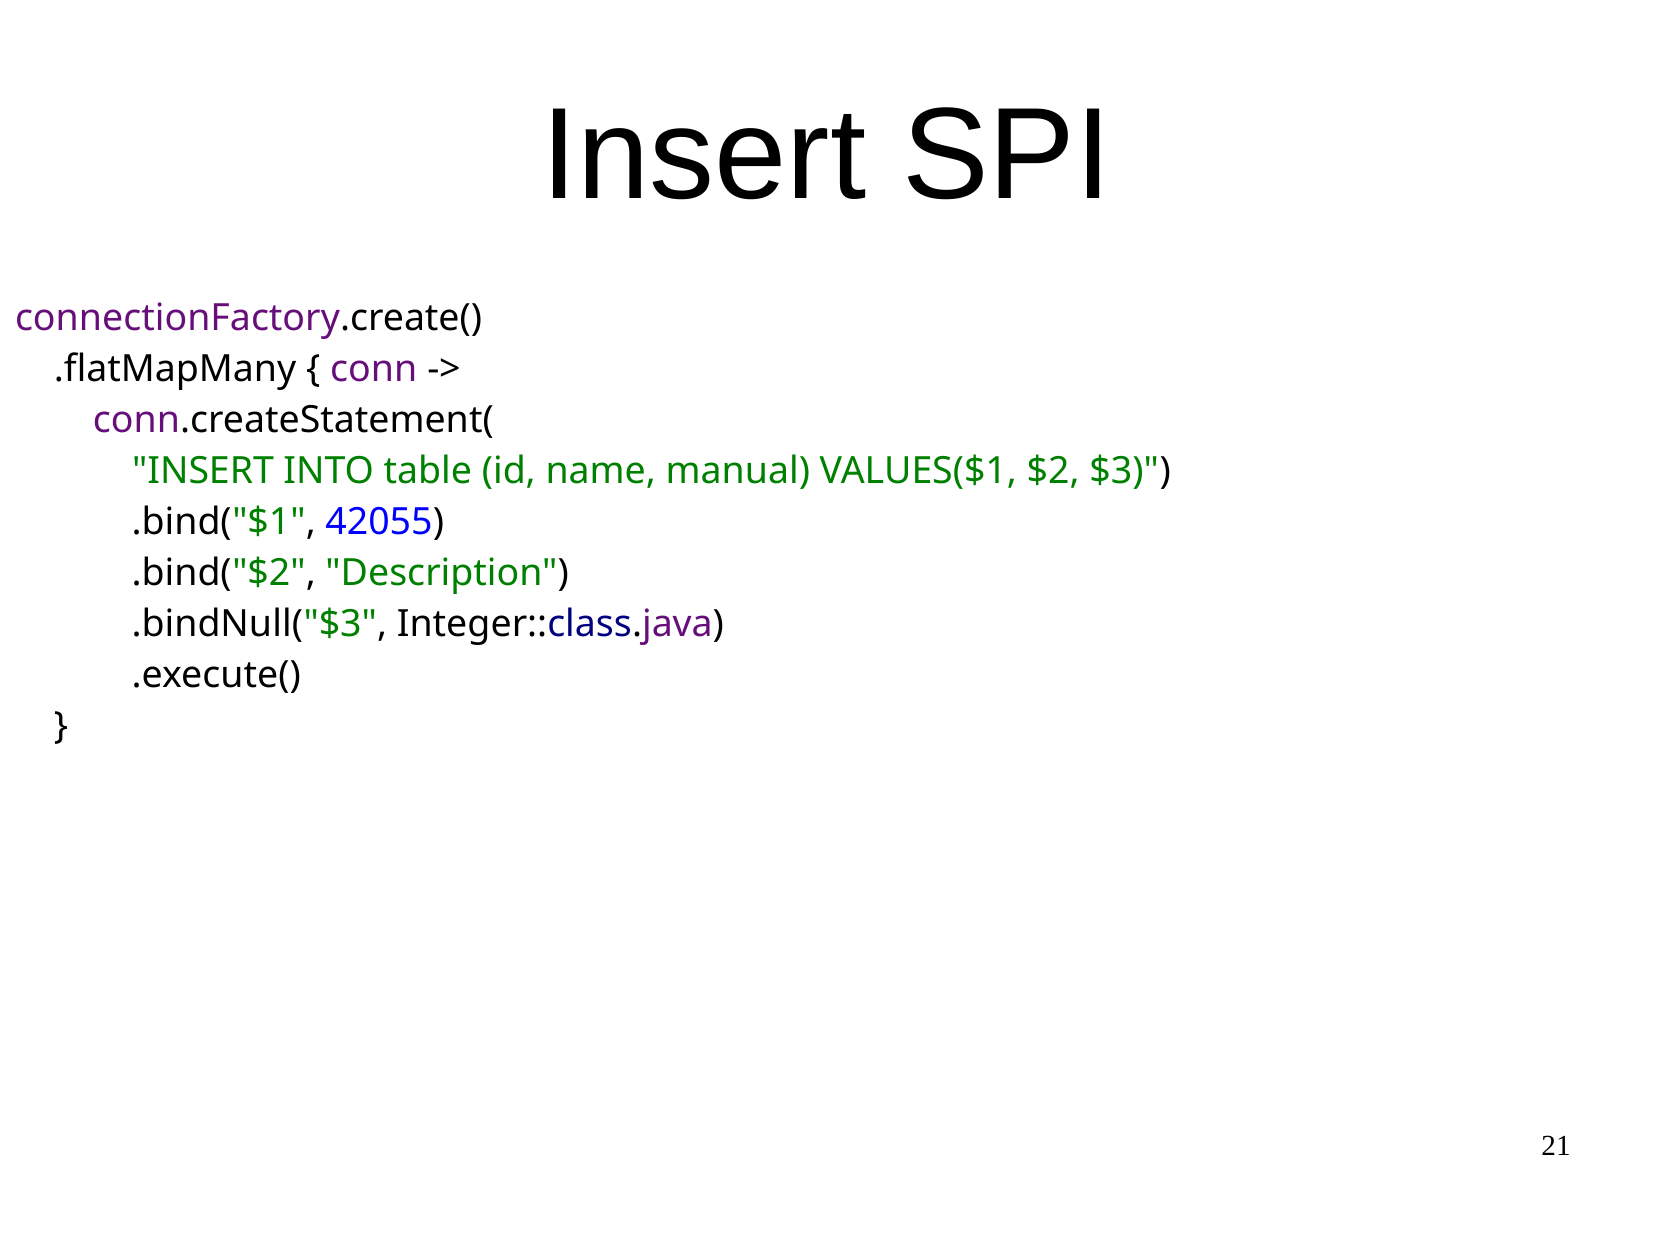

# Insert SPI
connectionFactory.create()
 .flatMapMany { conn ->
 conn.createStatement(
 "INSERT INTO table (id, name, manual) VALUES($1, $2, $3)")
 .bind("$1", 42055)
 .bind("$2", "Description")
 .bindNull("$3", Integer::class.java)
 .execute()
 }
21